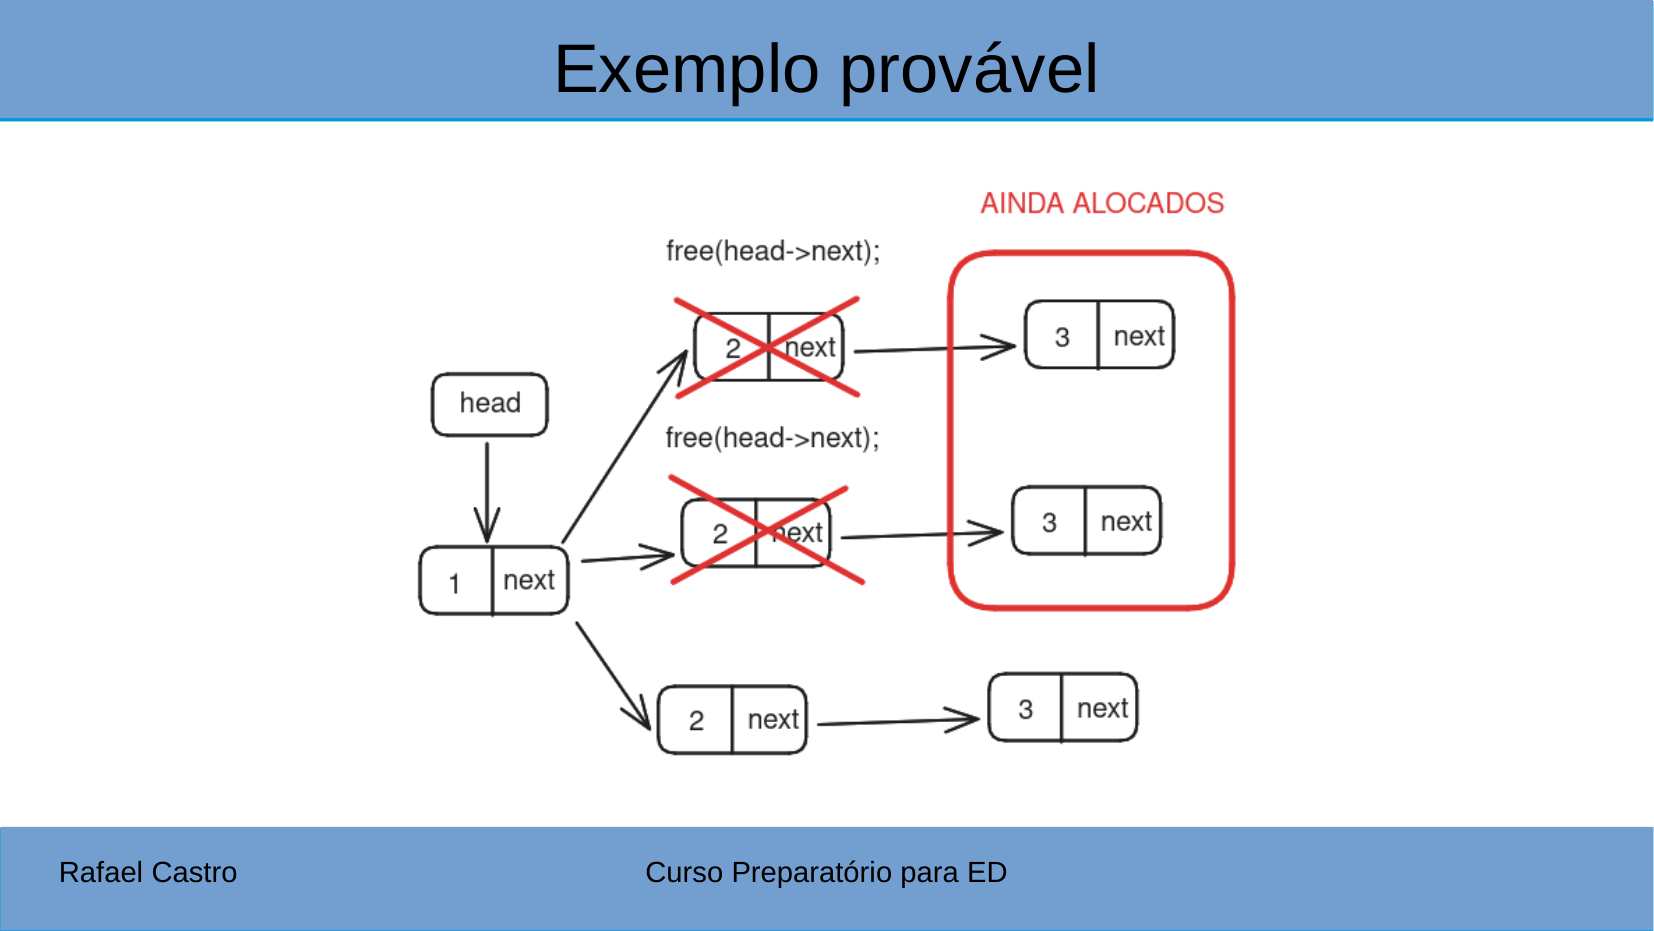

# Exemplo provável
Curso Preparatório para ED